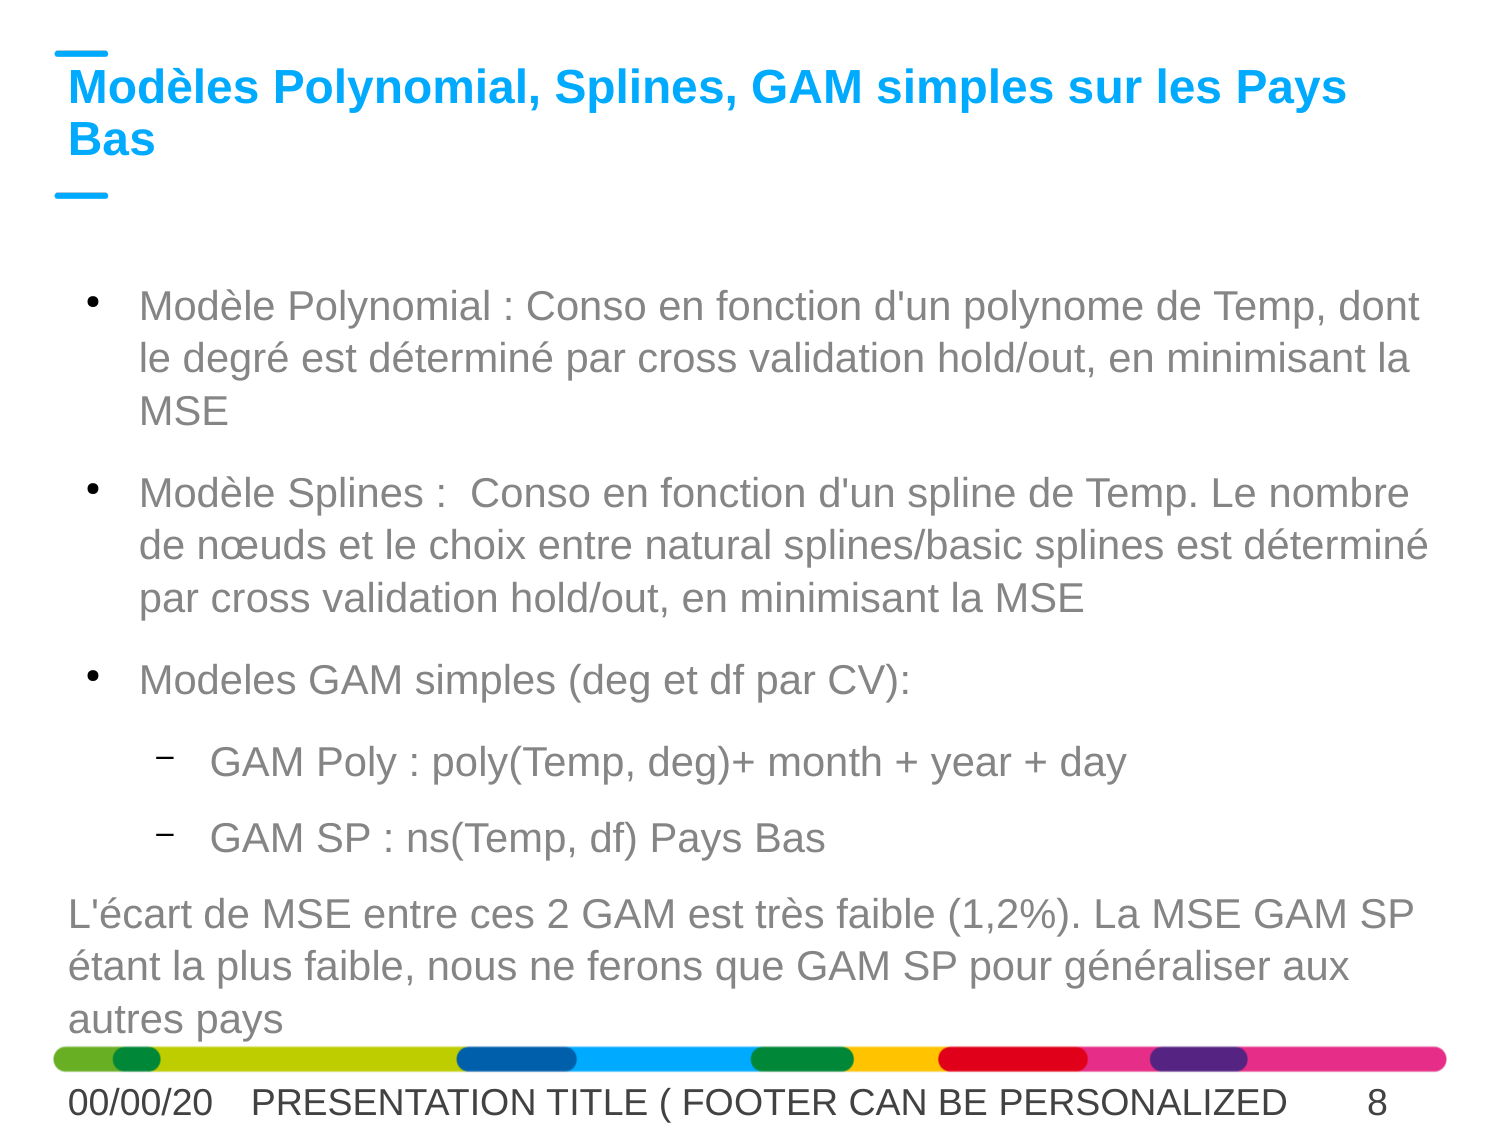

Modèles Polynomial, Splines, GAM simples sur les Pays Bas
# Modèle Polynomial : Conso en fonction d'un polynome de Temp, dont le degré est déterminé par cross validation hold/out, en minimisant la MSE
Modèle Splines : Conso en fonction d'un spline de Temp. Le nombre de nœuds et le choix entre natural splines/basic splines est déterminé par cross validation hold/out, en minimisant la MSE
Modeles GAM simples (deg et df par CV):
GAM Poly : poly(Temp, deg)+ month + year + day
GAM SP : ns(Temp, df) Pays Bas
L'écart de MSE entre ces 2 GAM est très faible (1,2%). La MSE GAM SP étant la plus faible, nous ne ferons que GAM SP pour généraliser aux autres pays
00/00/2016
PRESENTATION TITLE ( FOOTER CAN BE PERSONALIZED AS FOLLOW: INSERT / HEADER AND FOOTER")